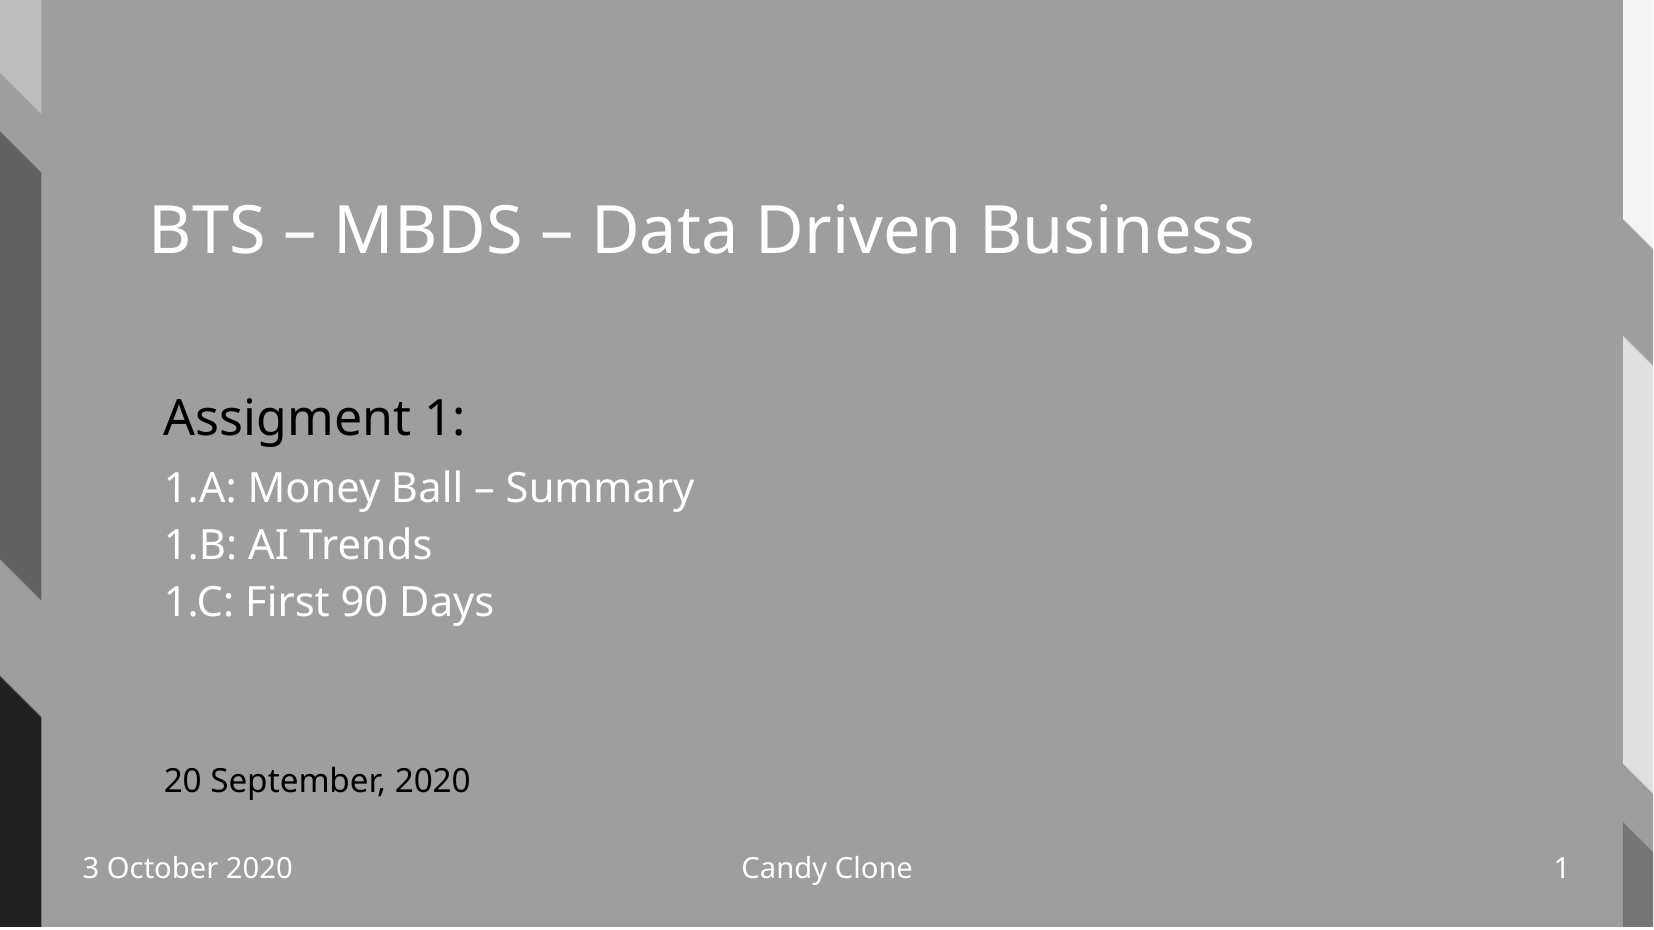

# BTS – MBDS – Data Driven Business
Assigment 1:
1.A: Money Ball – Summary
1.B: AI Trends
1.C: First 90 Days
20 September, 2020
3 October 2020
Candy Clone
1